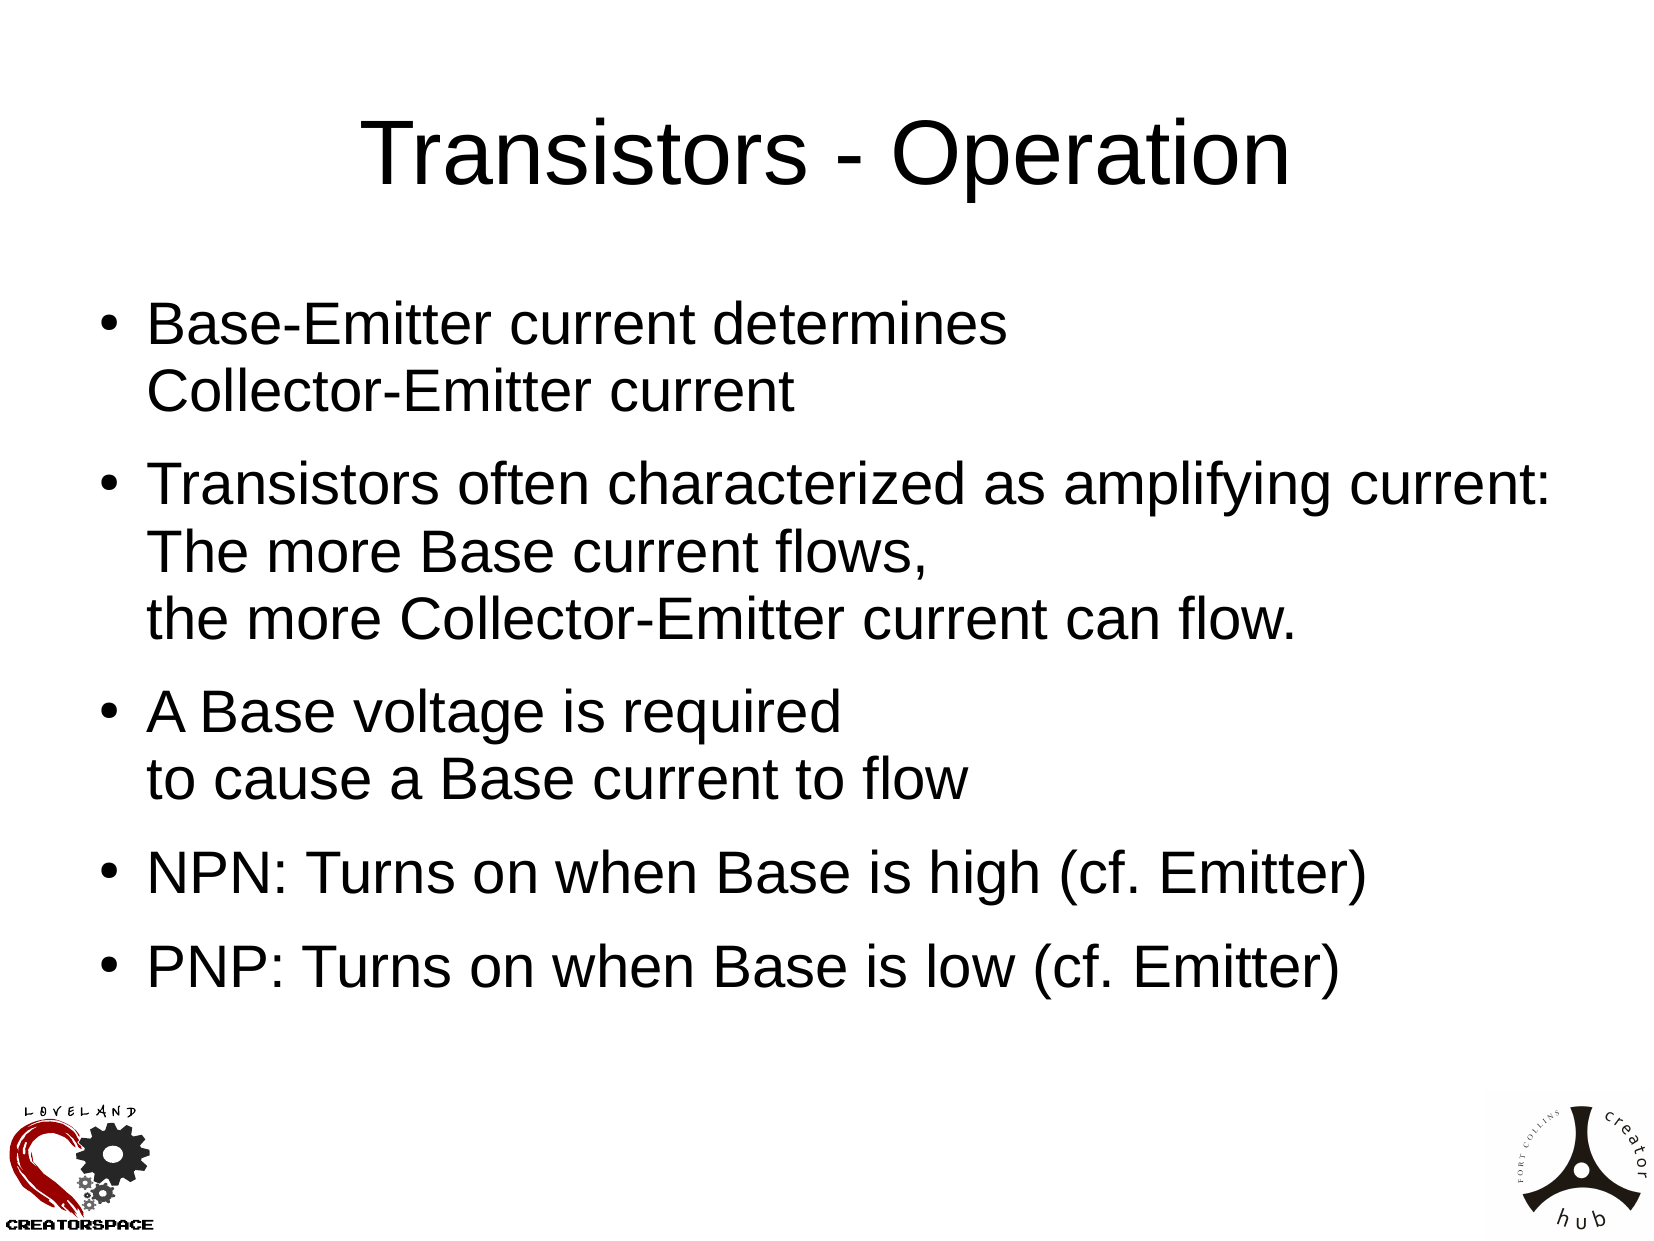

# Transistors - Operation
Base-Emitter current determines
Collector-Emitter current
Transistors often characterized as amplifying current:
The more Base current flows,
the more Collector-Emitter current can flow.
A Base voltage is required
to cause a Base current to flow
NPN: Turns on when Base is high (cf. Emitter)
PNP: Turns on when Base is low (cf. Emitter)